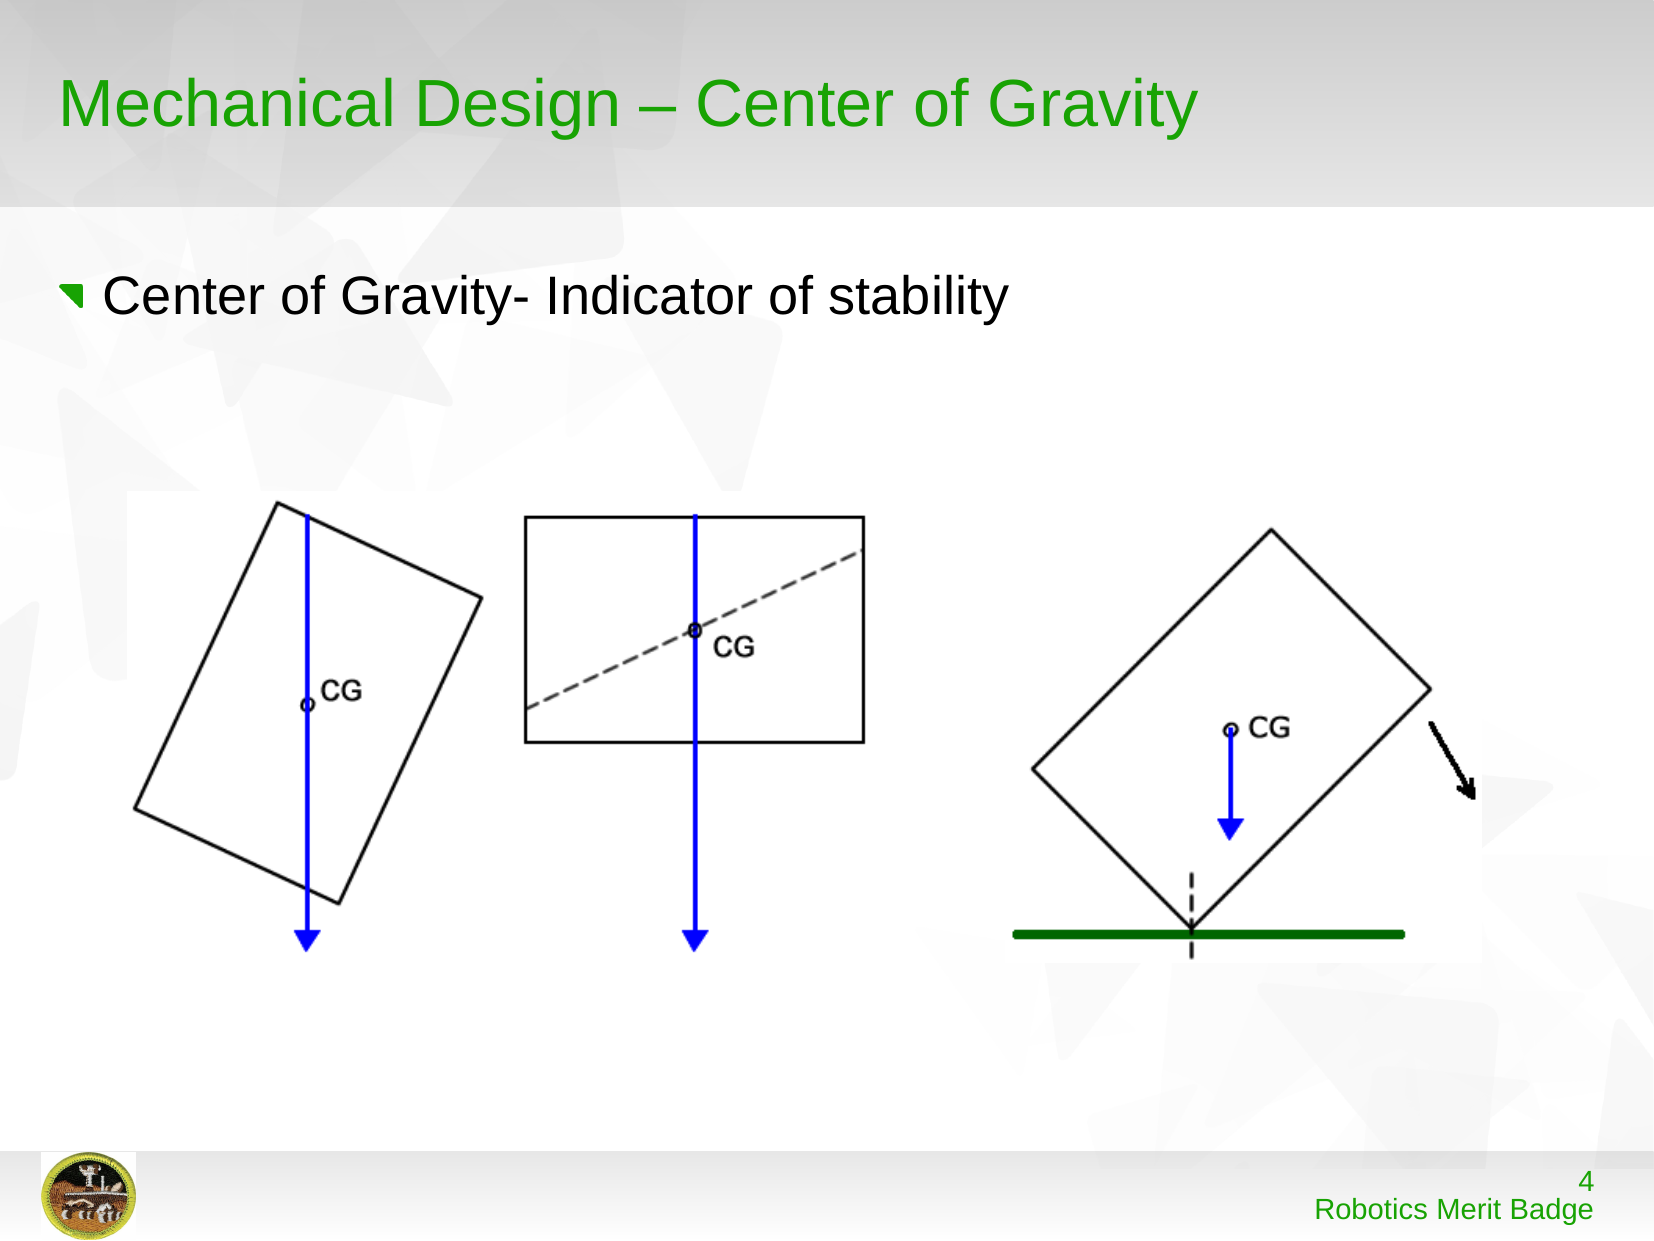

# Mechanical Design – Center of Gravity
Center of Gravity- Indicator of stability
4
Robotics Merit Badge